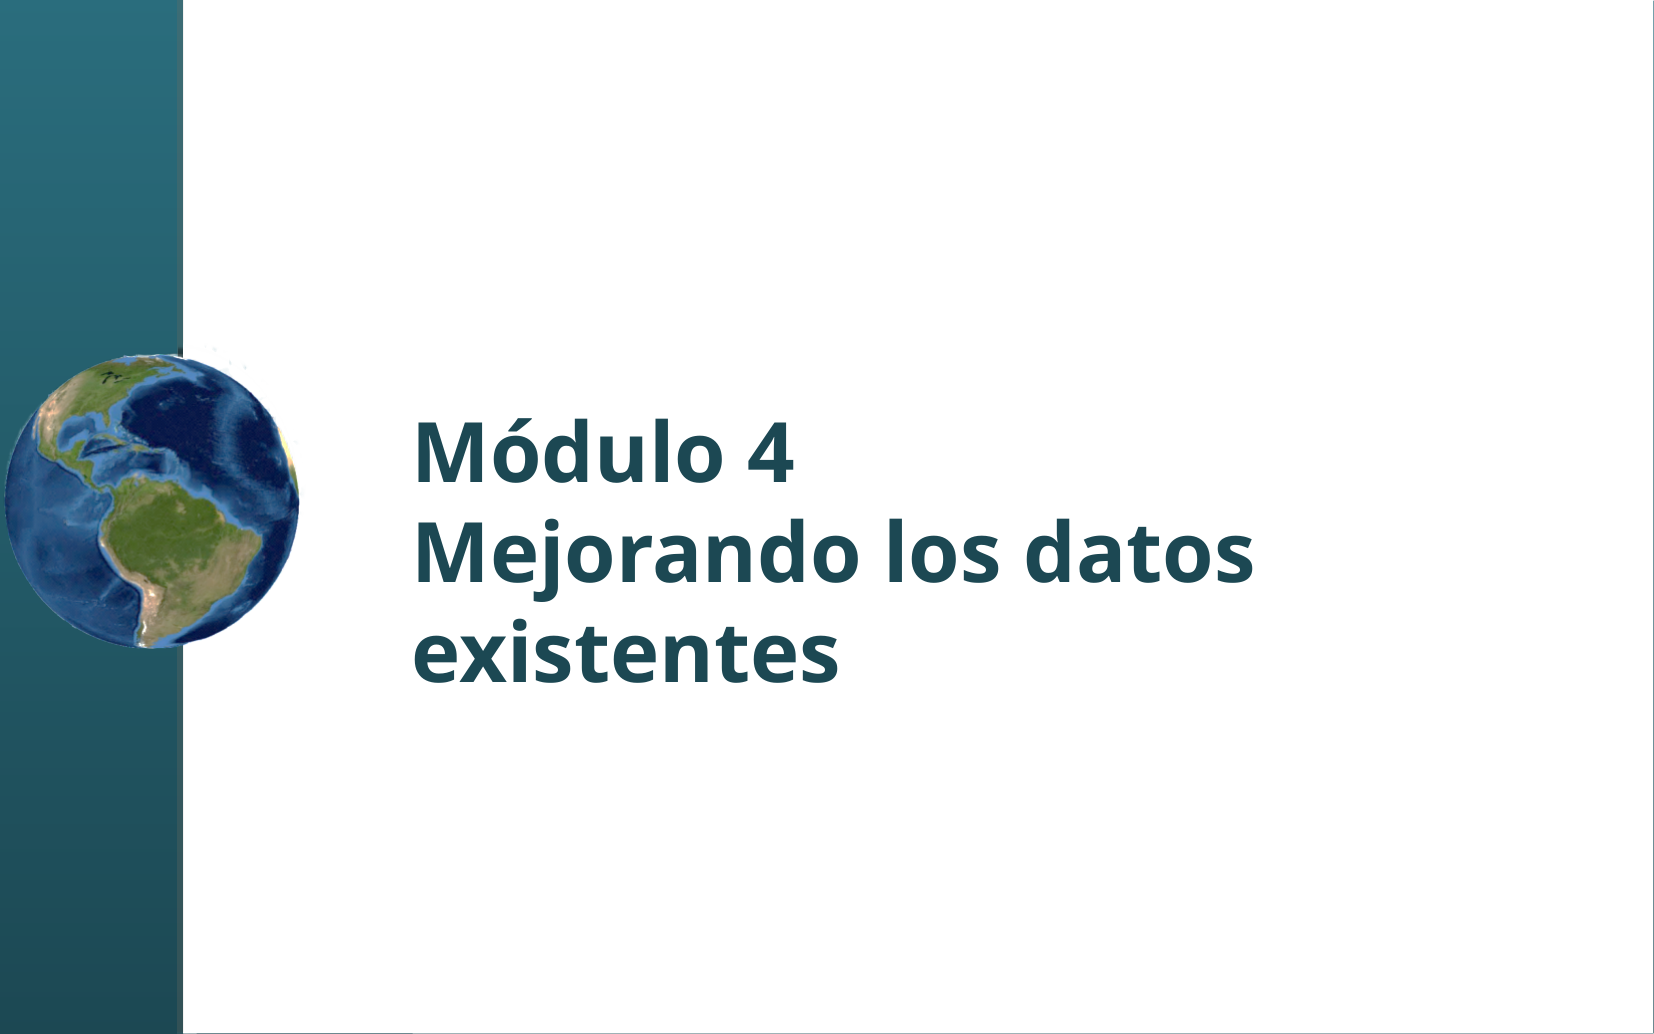

# Módulo 4 Mejorando los datos existentes